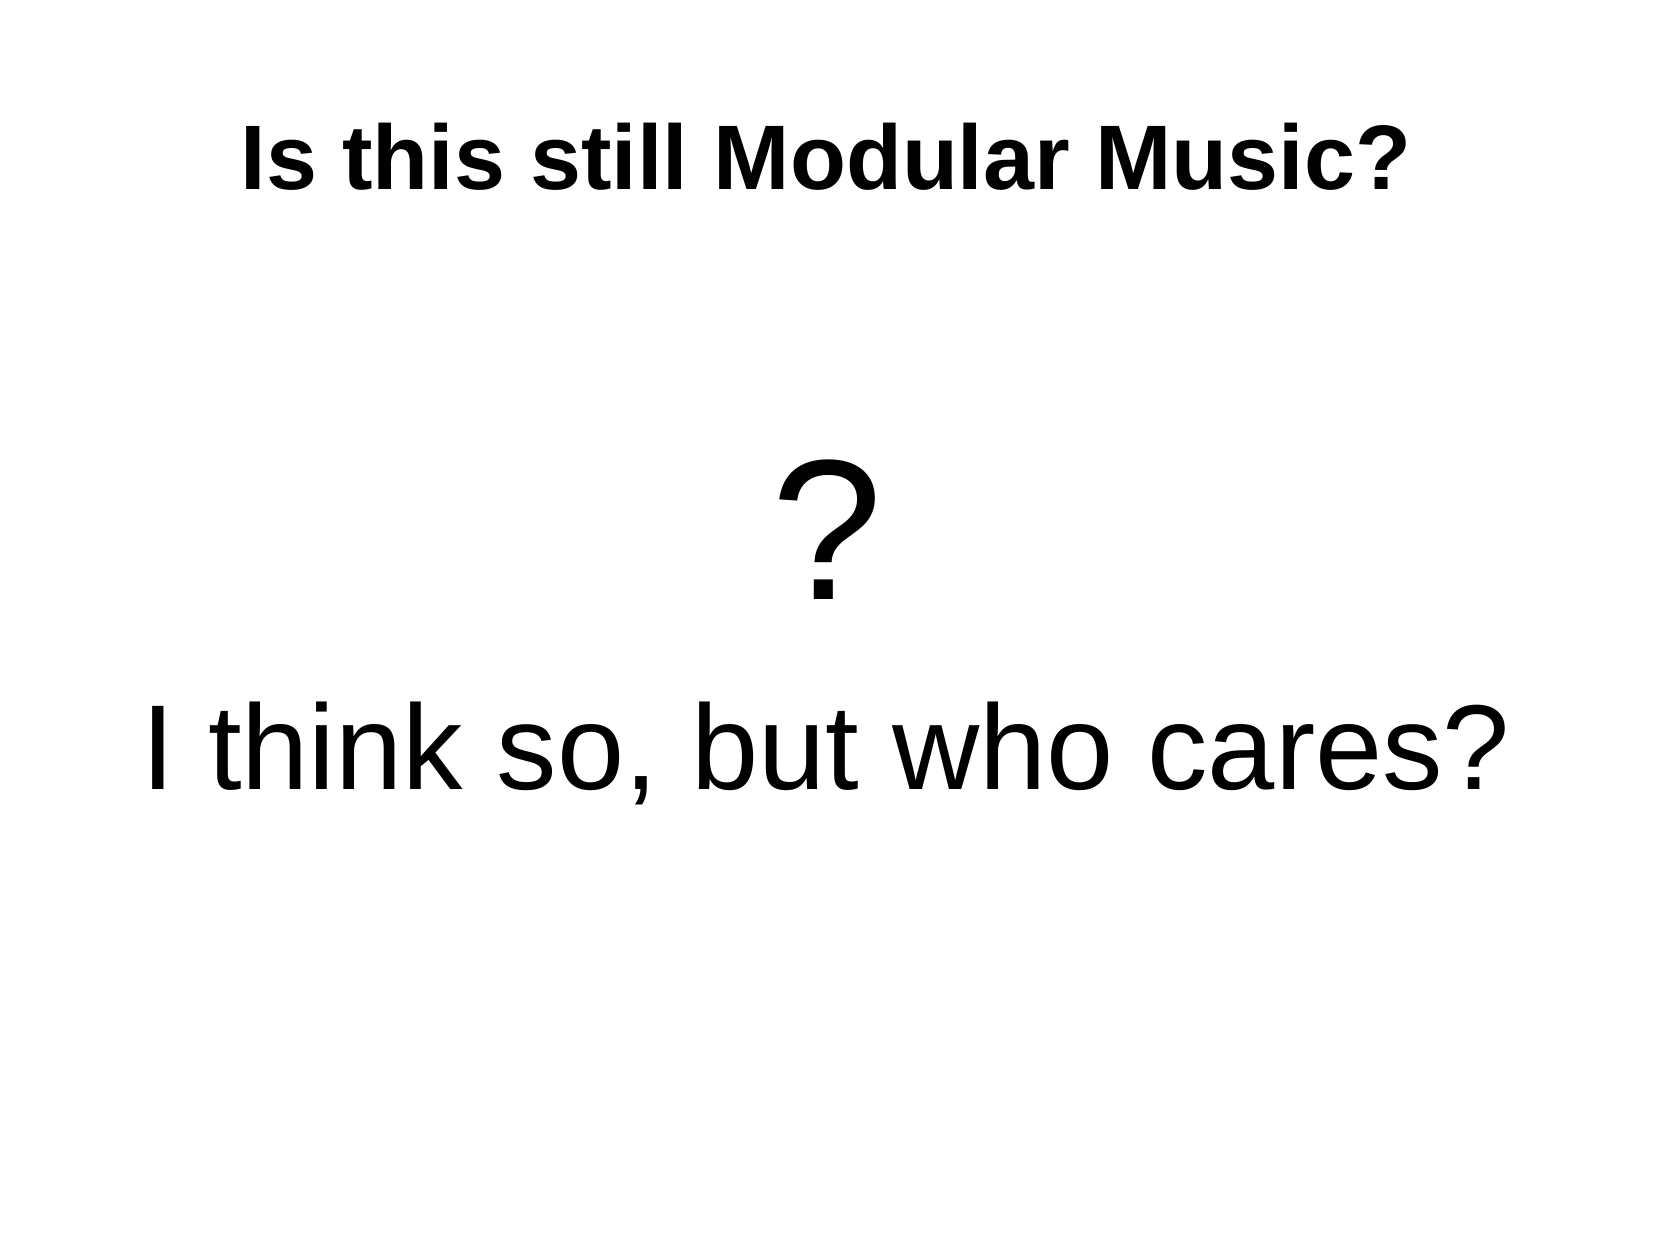

Is this still Modular Music?
?
I think so, but who cares?